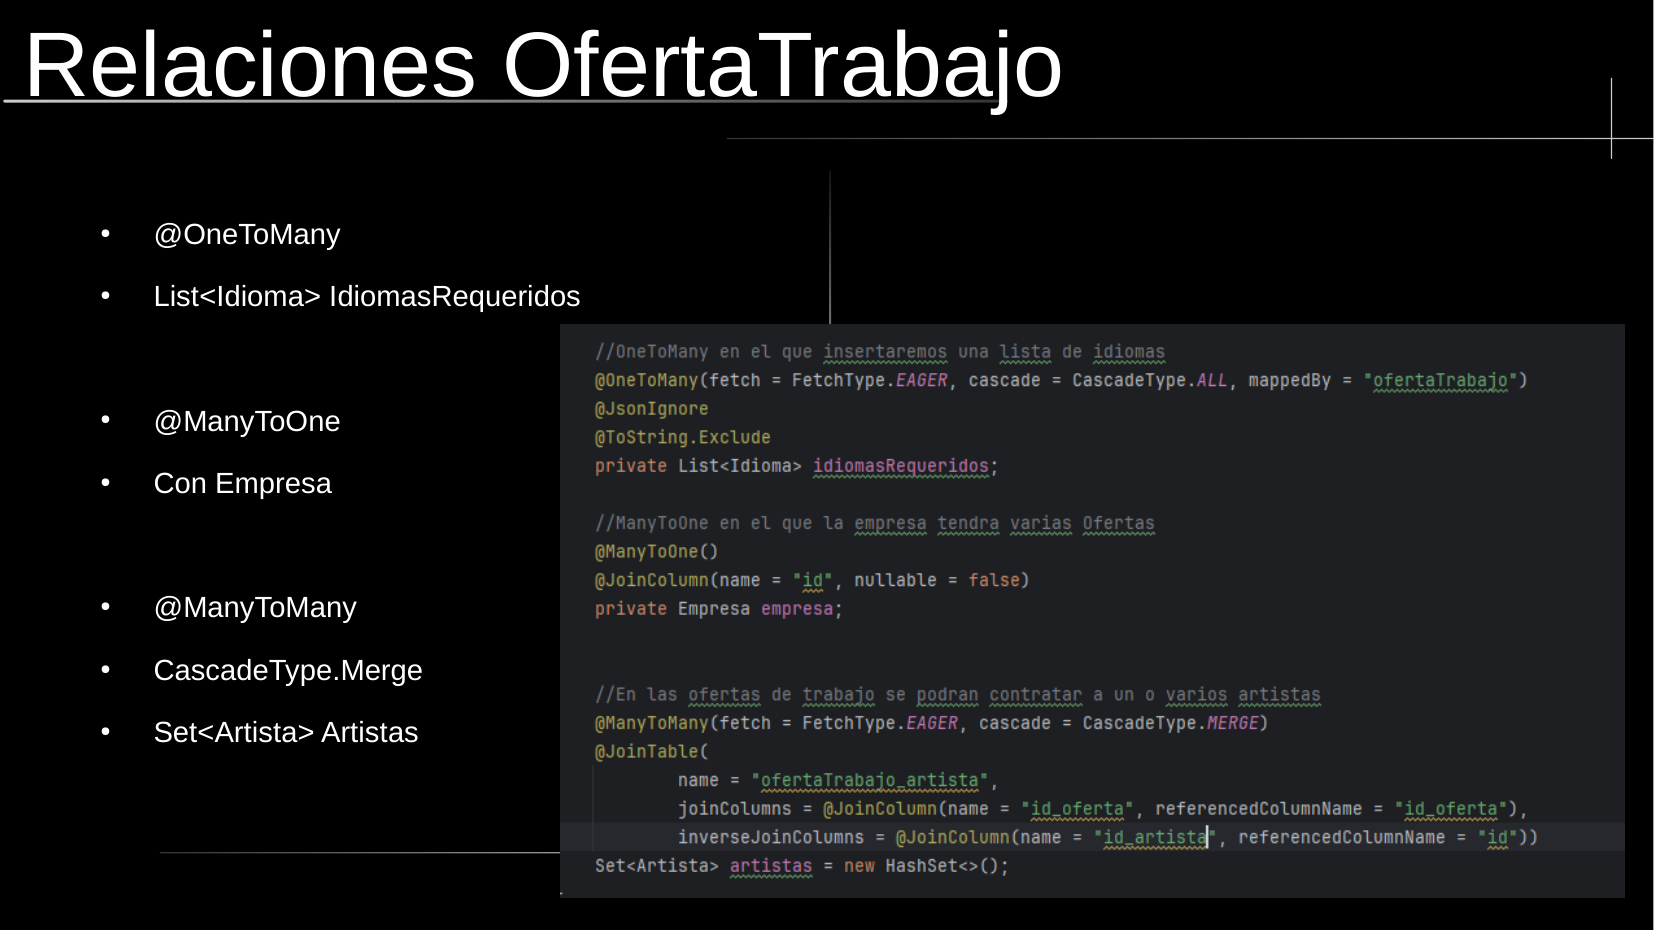

# Relaciones OfertaTrabajo
@OneToMany
List<Idioma> IdiomasRequeridos
@ManyToOne
Con Empresa
@ManyToMany
CascadeType.Merge
Set<Artista> Artistas
11